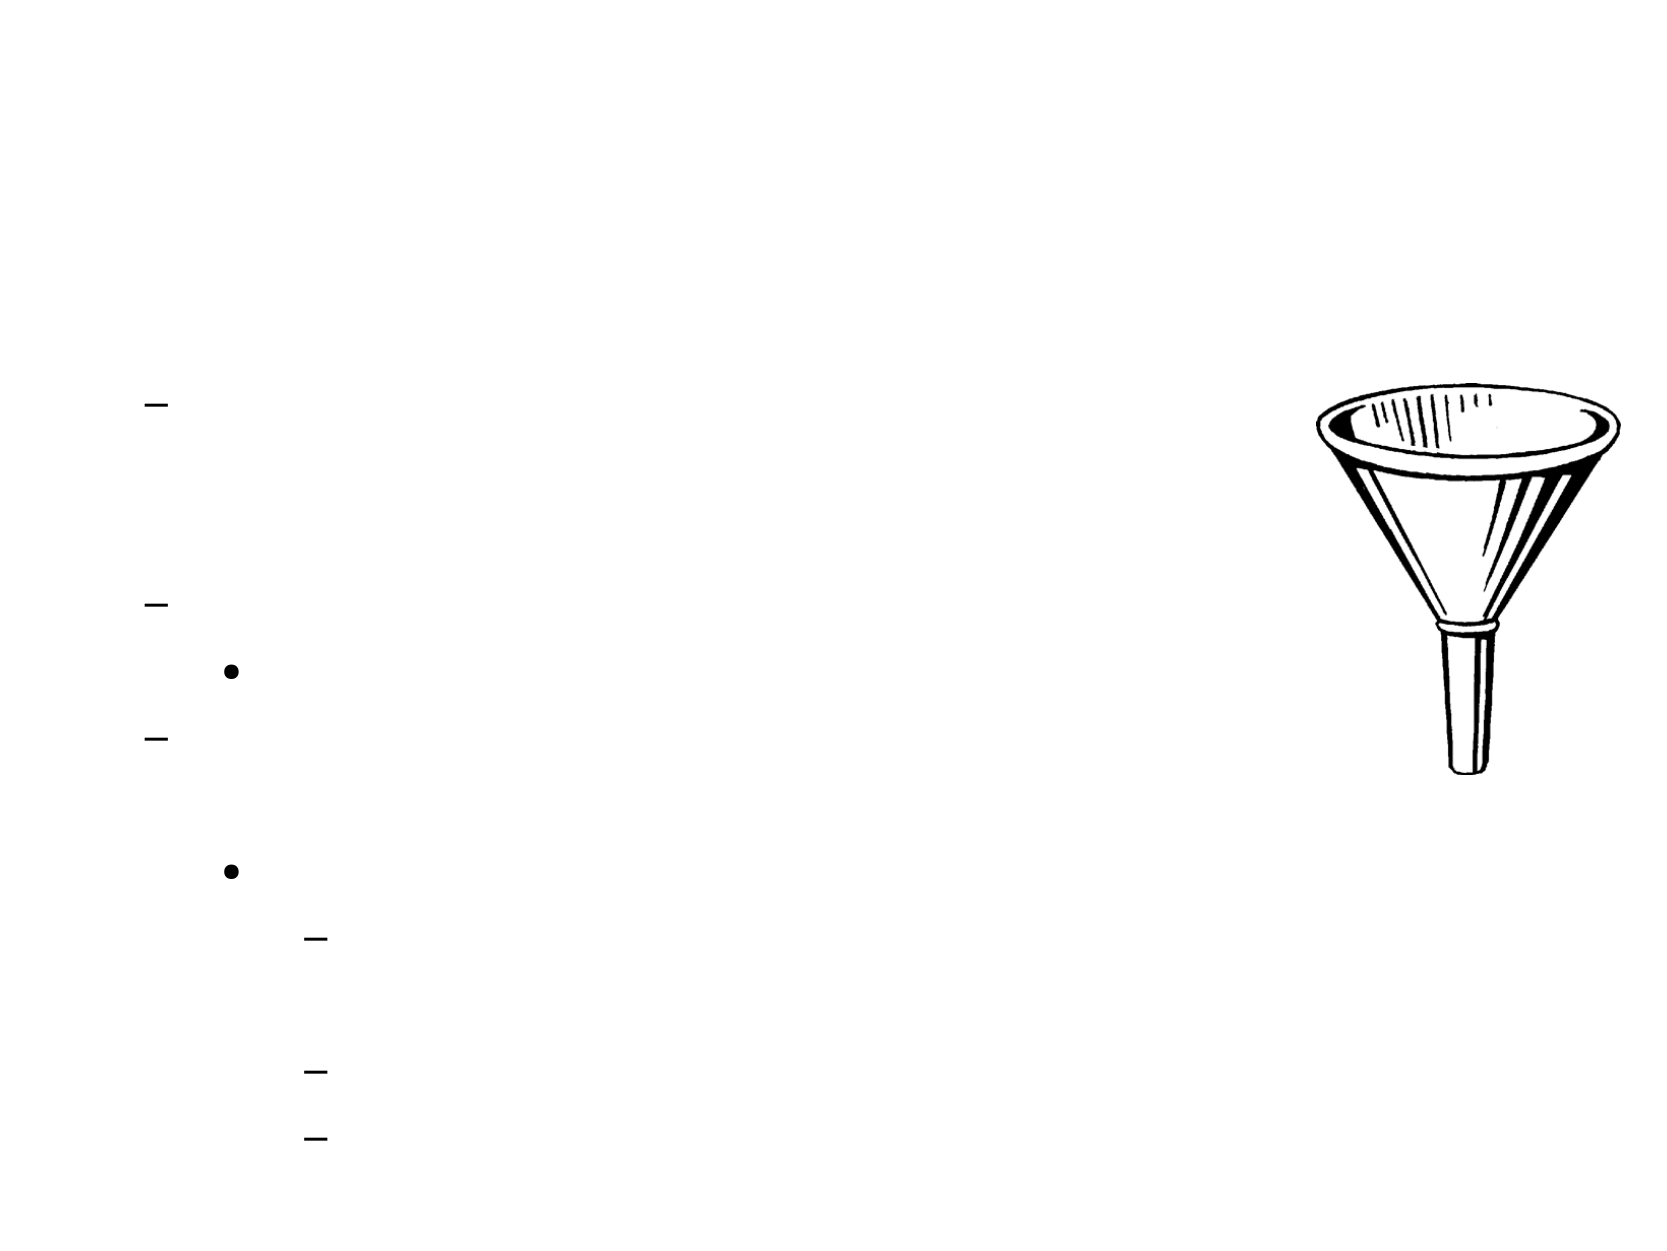

# Alguns comandos básicos
grep
Busca um padrão de texto em um arquivo,
retorna as linhas que casaram com esse
padrão
Modo de uso:
grep <padrao> [arquivo]
Se não fornecer um arquivo, lê da entrada
padrão
Alguns parâmetros úteis:
grep -r: busca recursivamente nos arquivos a partir do diretório atual
grep -i: ignora caixa alta/baixa
grep -P: usa sintaxe de expressão regular do perl